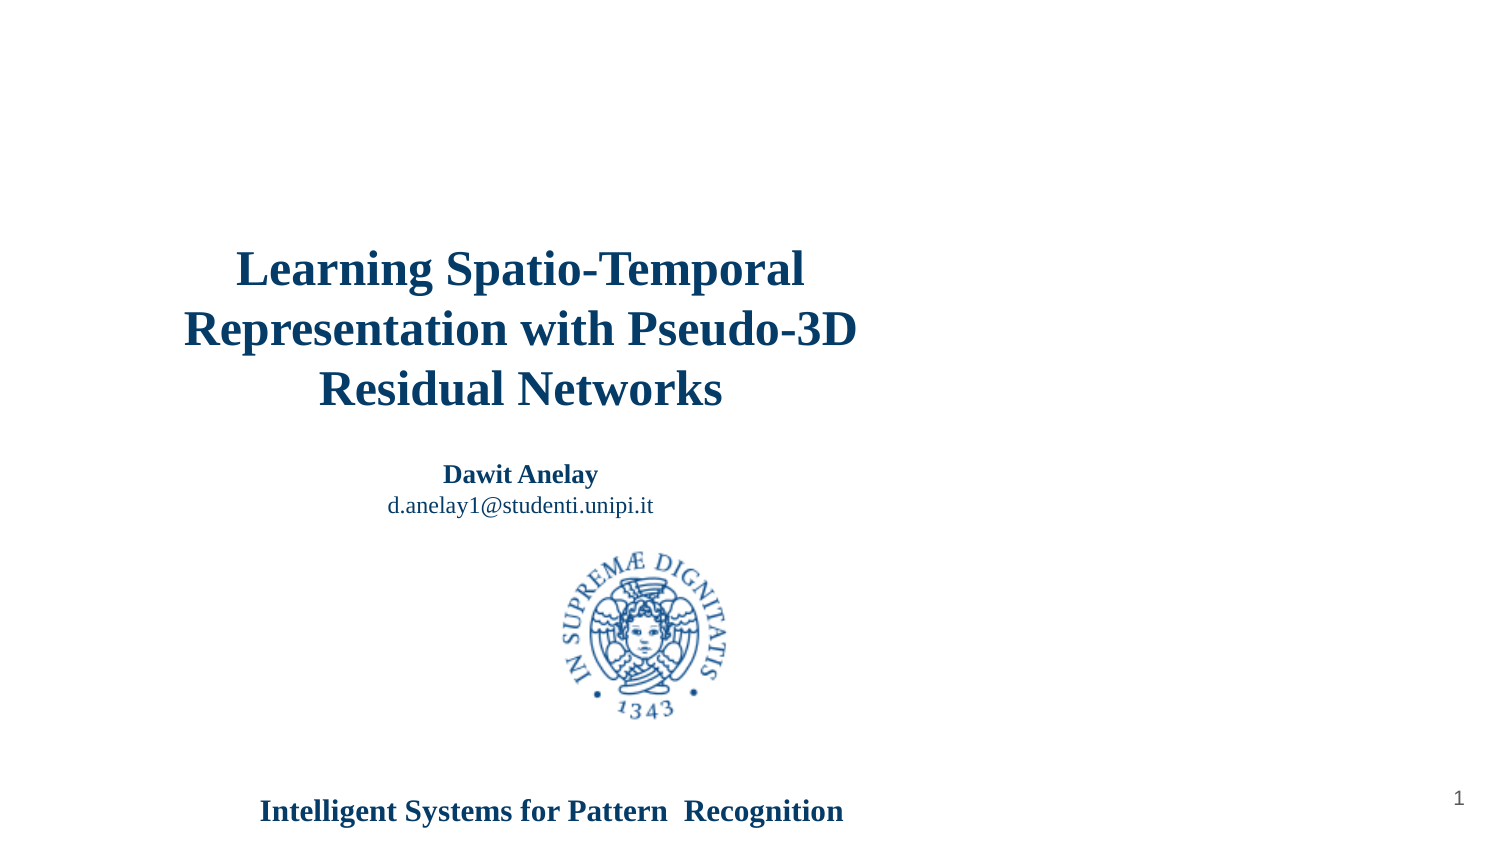

# Learning Spatio-Temporal Representation with Pseudo-3D Residual Networks
Dawit Anelay
d.anelay1@studenti.unipi.it
Intelligent Systems for Pattern Recognition